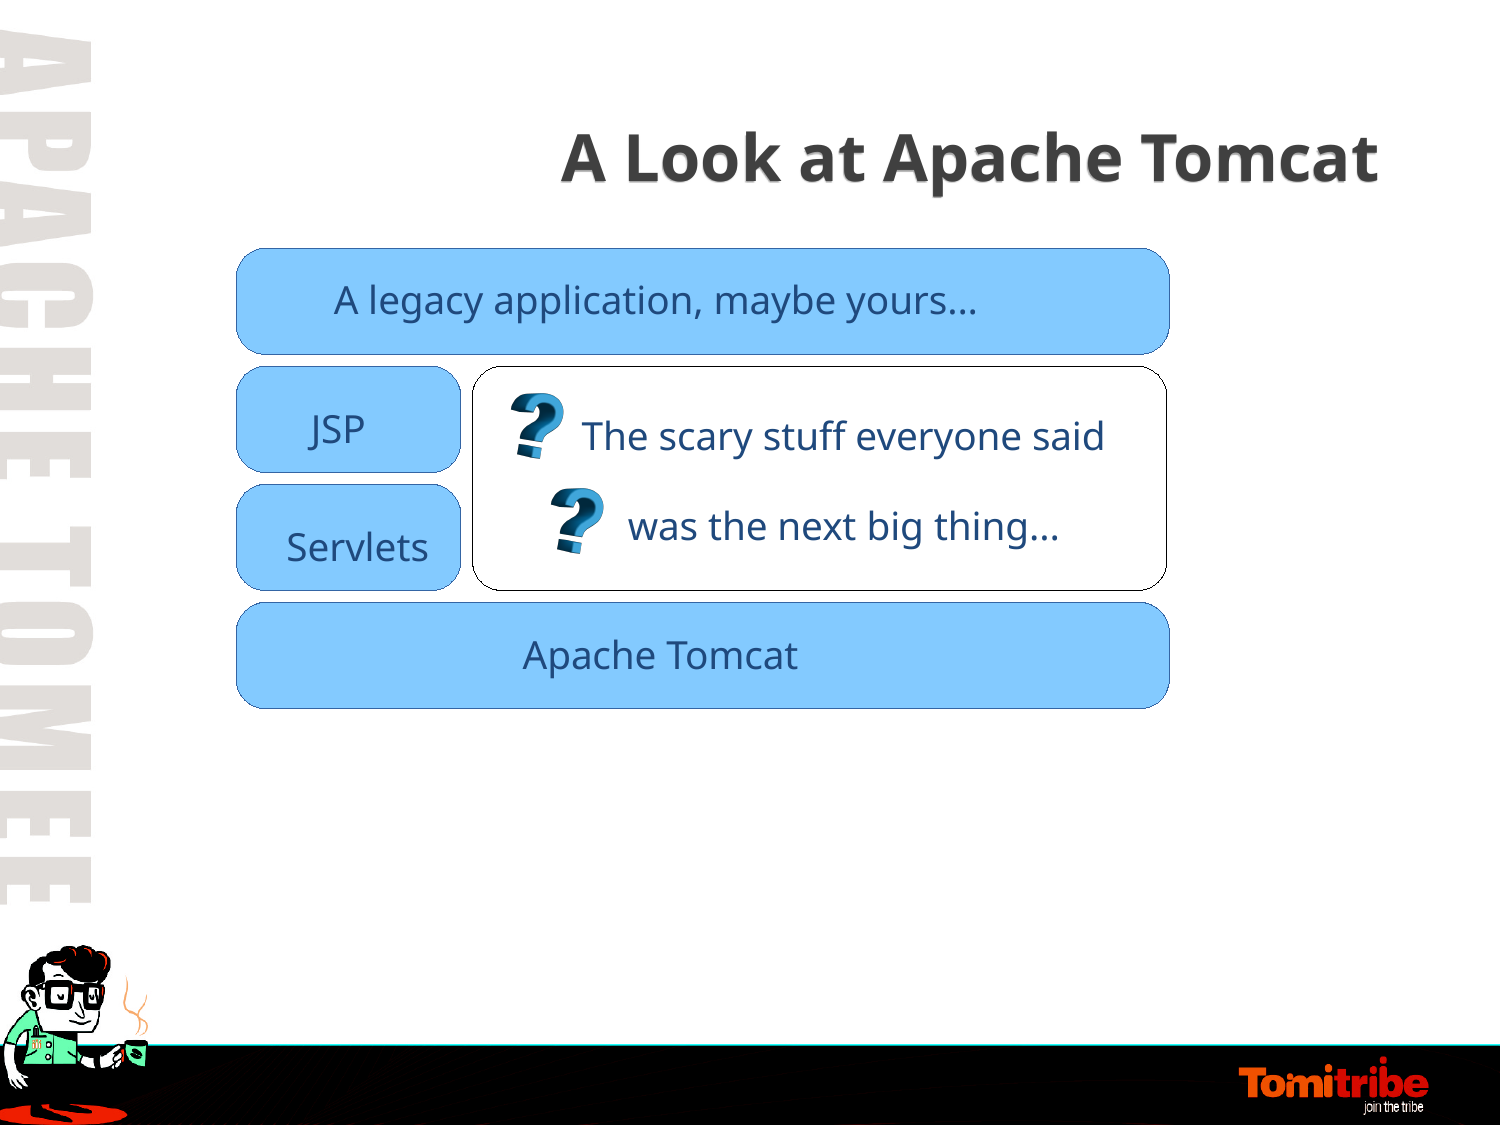

# A Look at Apache Tomcat
A legacy application, maybe yours...
JSP
The scary stuff everyone said
was the next big thing...
Servlets
Apache Tomcat